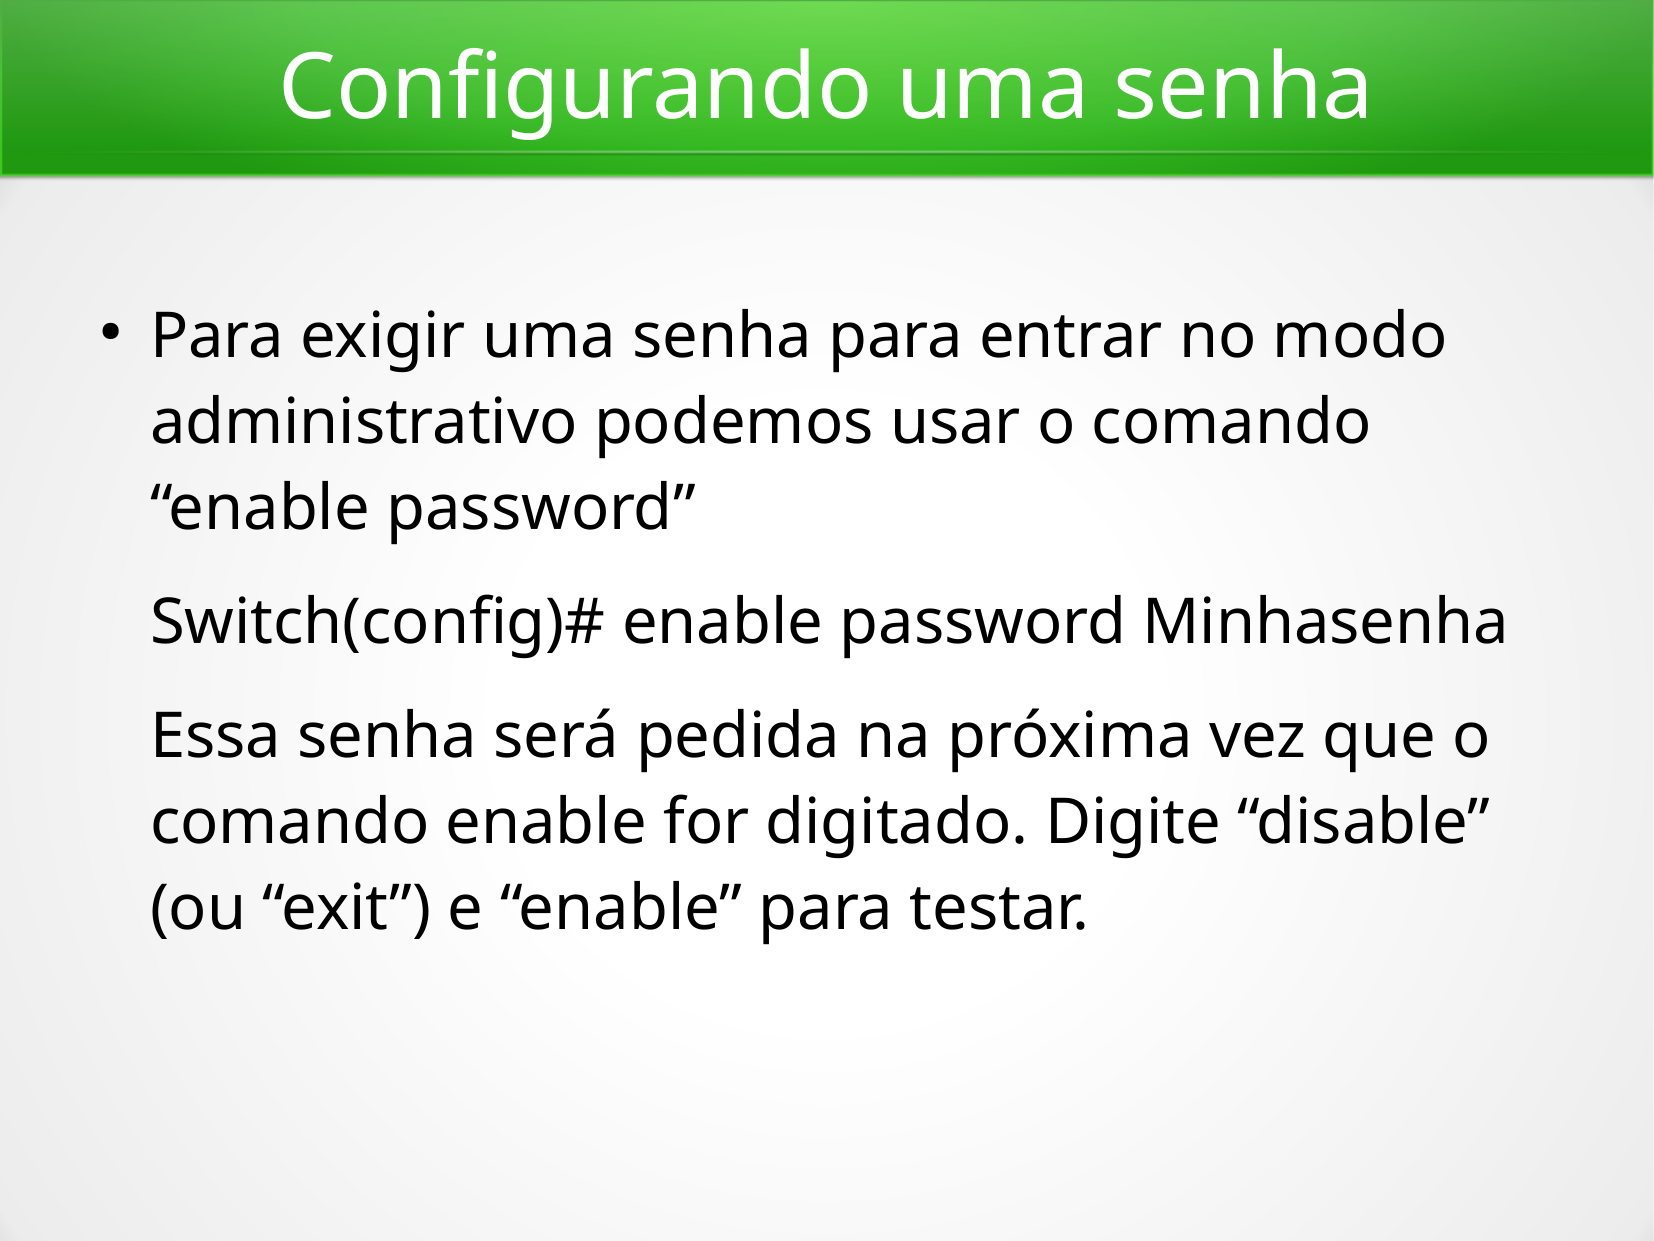

# Configurando uma senha
Para exigir uma senha para entrar no modo administrativo podemos usar o comando “enable password”
Switch(config)# enable password Minhasenha
Essa senha será pedida na próxima vez que o comando enable for digitado. Digite “disable” (ou “exit”) e “enable” para testar.